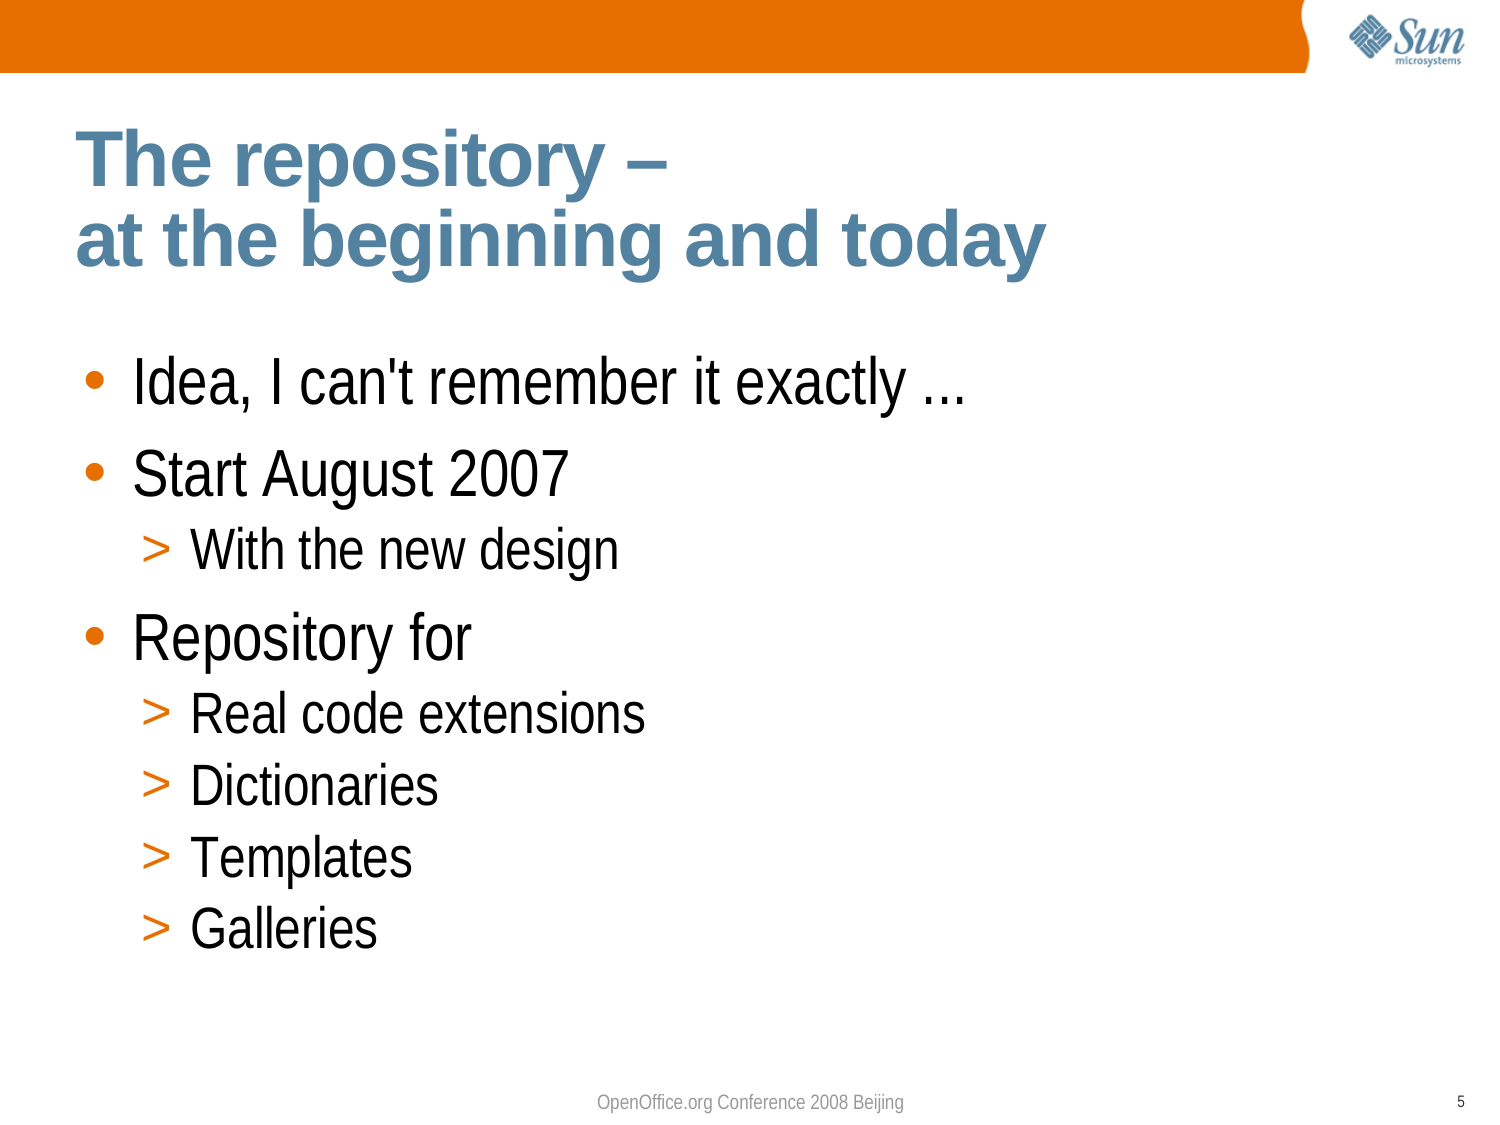

# The repository – at the beginning and today
Idea, I can't remember it exactly ...
Start August 2007
With the new design
Repository for
Real code extensions
Dictionaries
Templates
Galleries